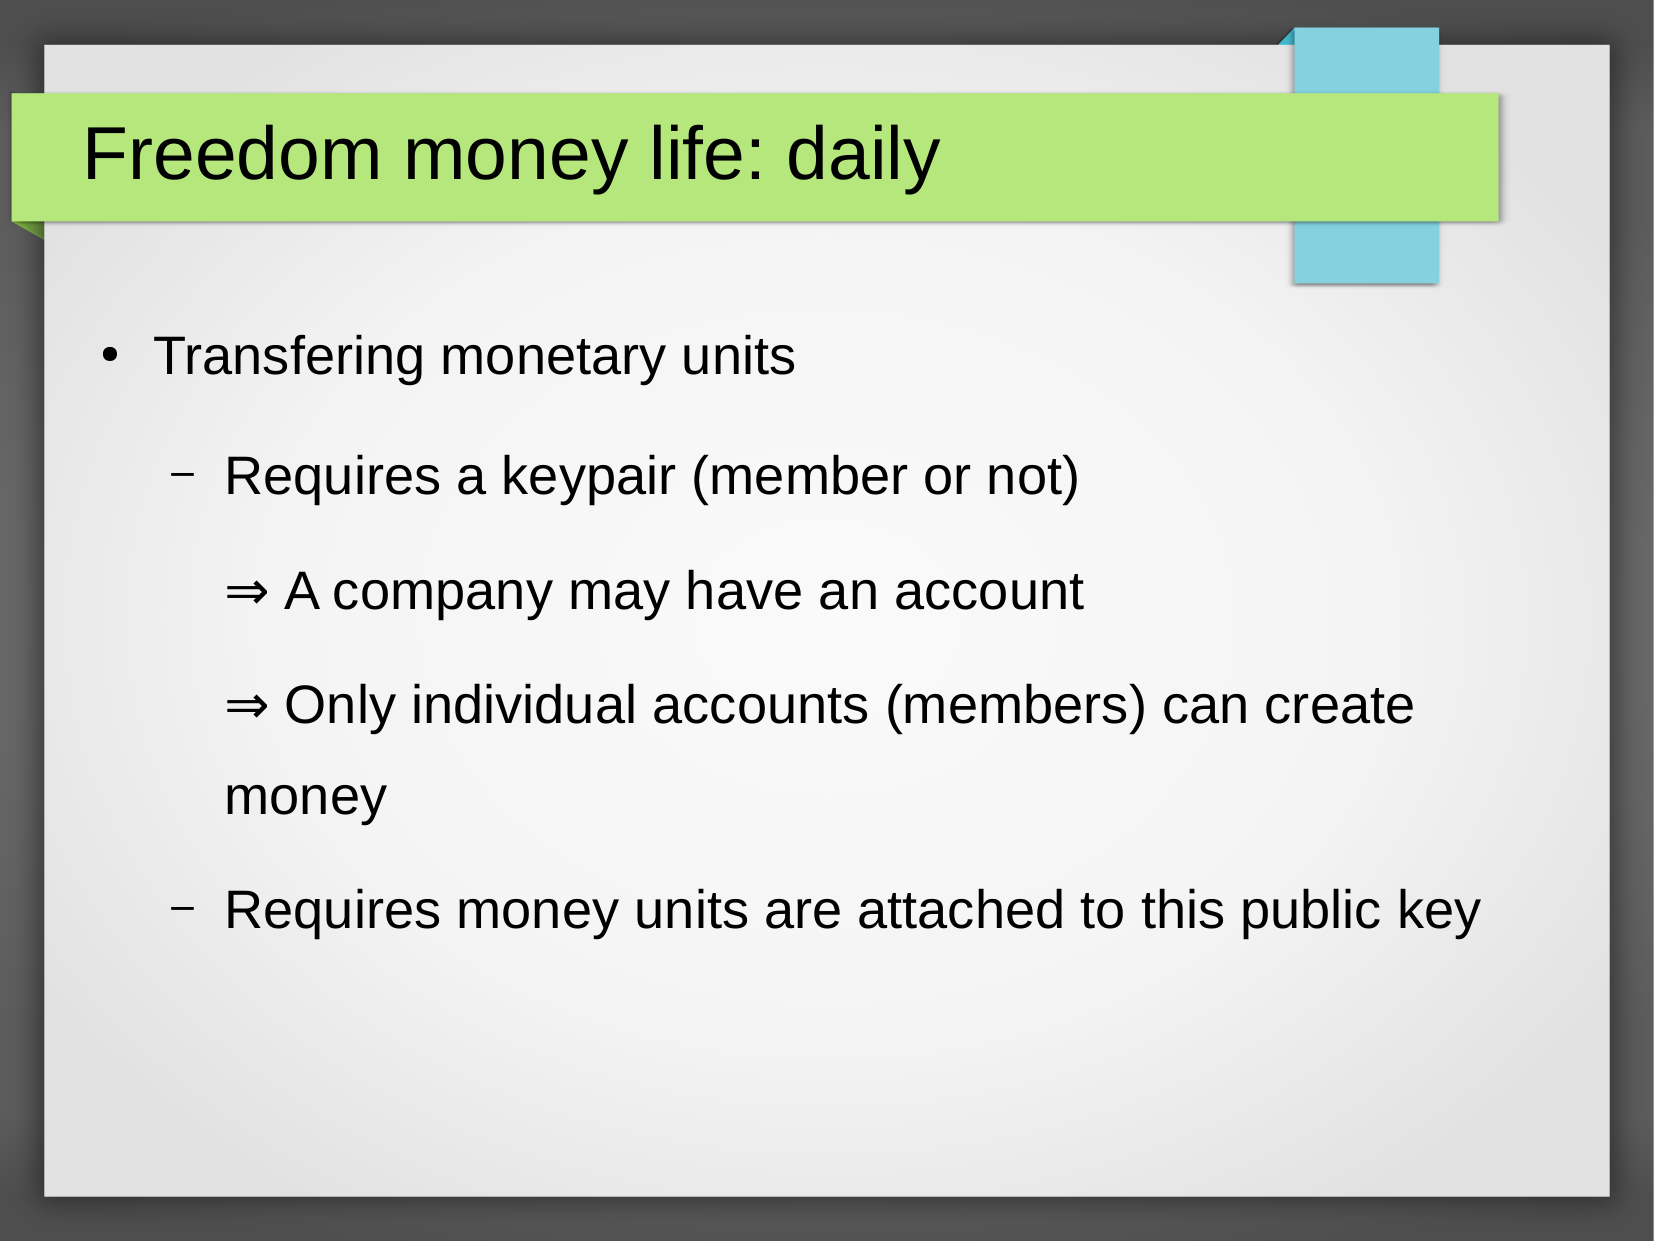

# Freedom money life: daily
Transfering monetary units
Requires a keypair (member or not)
⇒ A company may have an account
⇒ Only individual accounts (members) can create money
Requires money units are attached to this public key